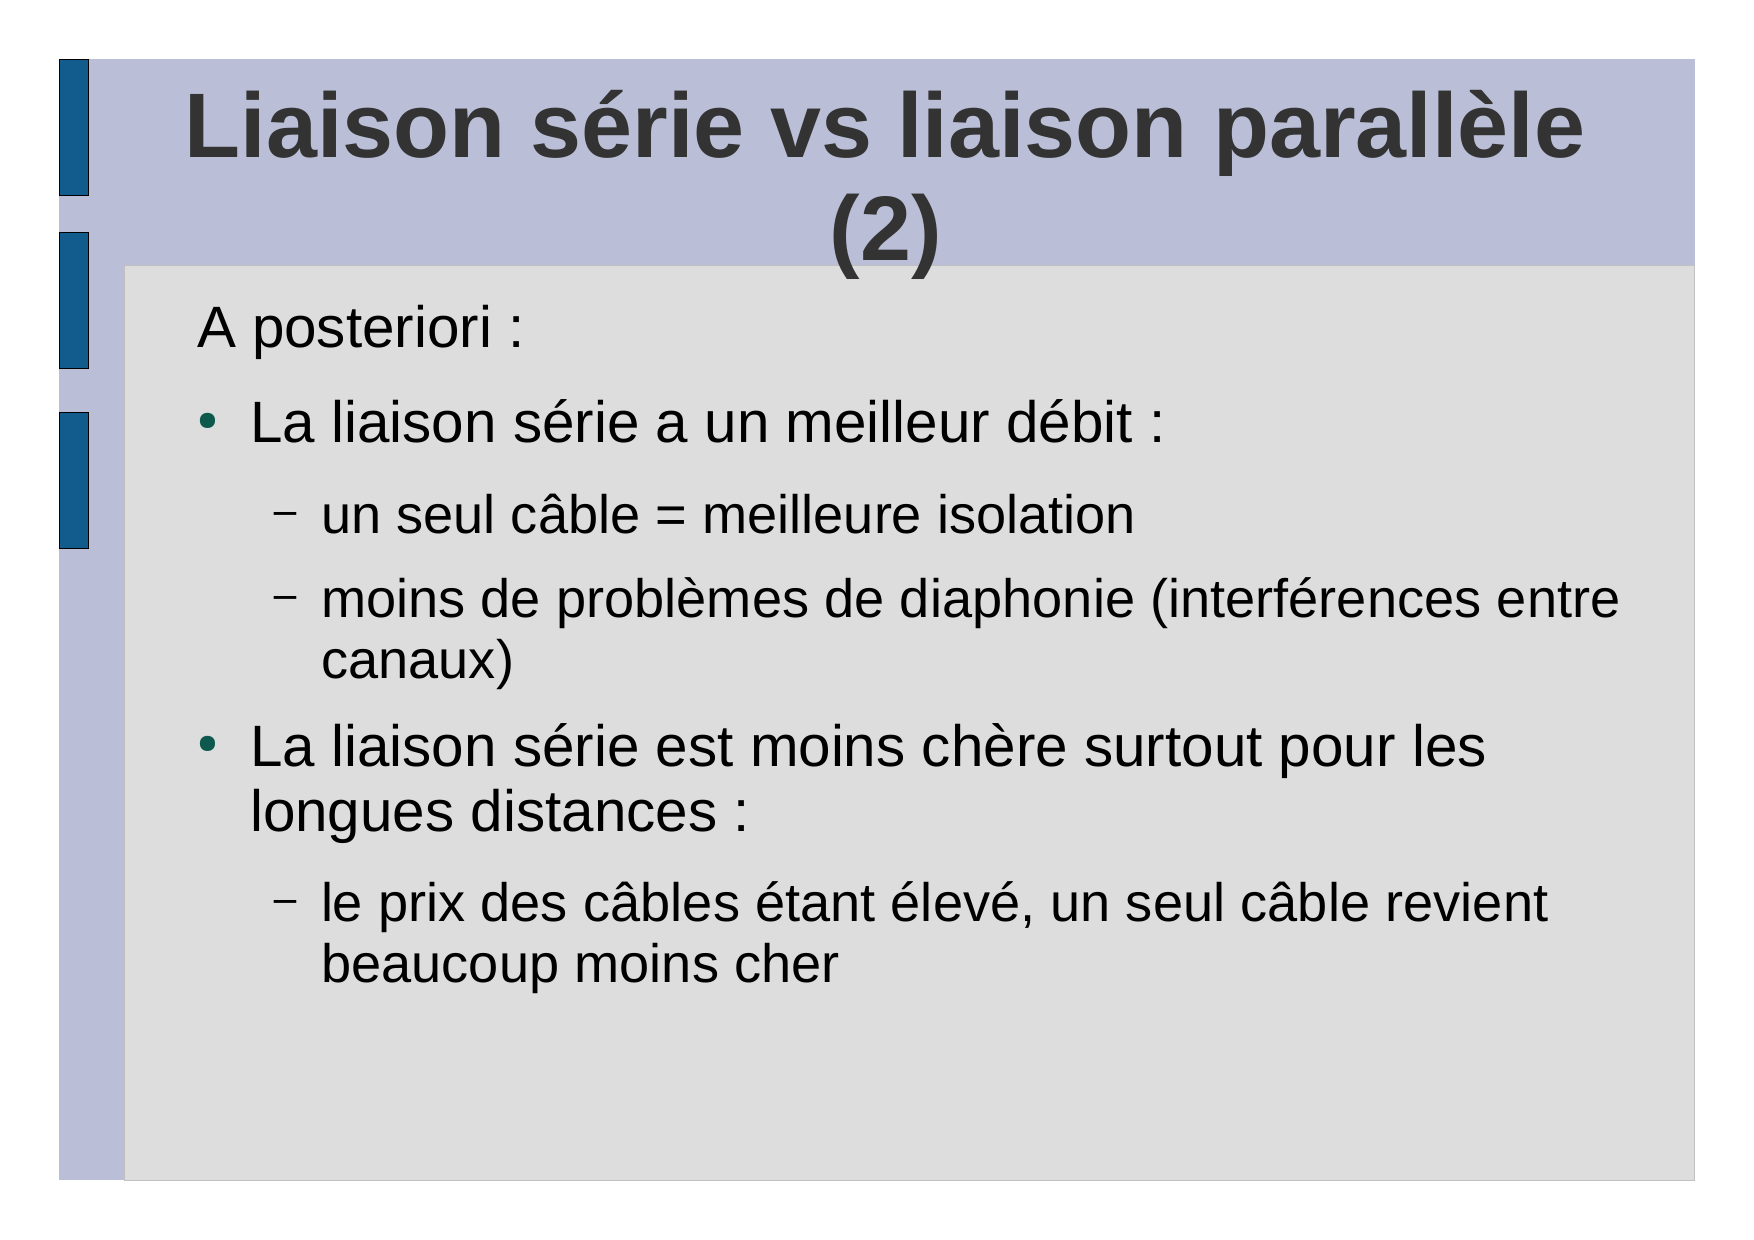

# Liaison série vs liaison parallèle (2)
A posteriori :
La liaison série a un meilleur débit :
un seul câble = meilleure isolation
moins de problèmes de diaphonie (interférences entre canaux)
La liaison série est moins chère surtout pour les longues distances :
le prix des câbles étant élevé, un seul câble revient beaucoup moins cher